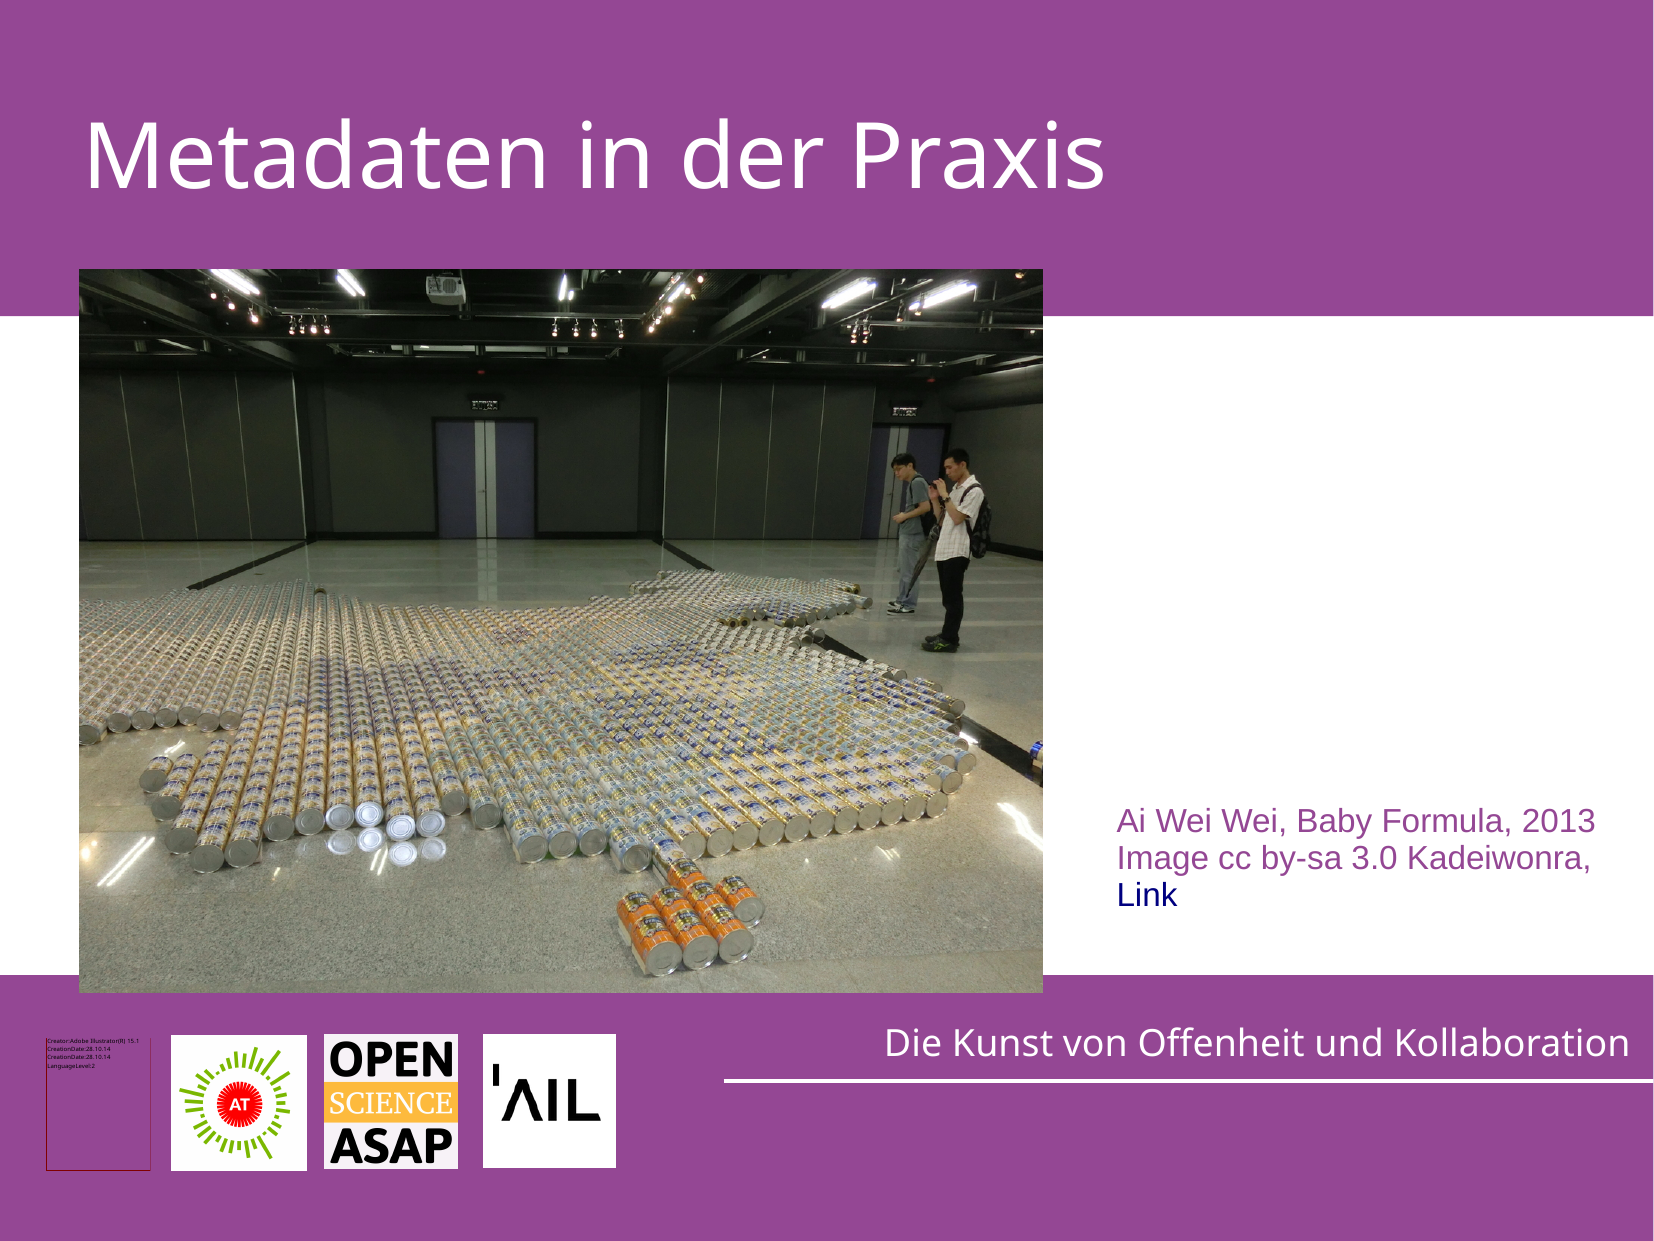

# Metadaten in der Praxis
Ai Wei Wei, Baby Formula, 2013
Image cc by-sa 3.0 Kadeiwonra, Link
Die Kunst von Offenheit und Kollaboration